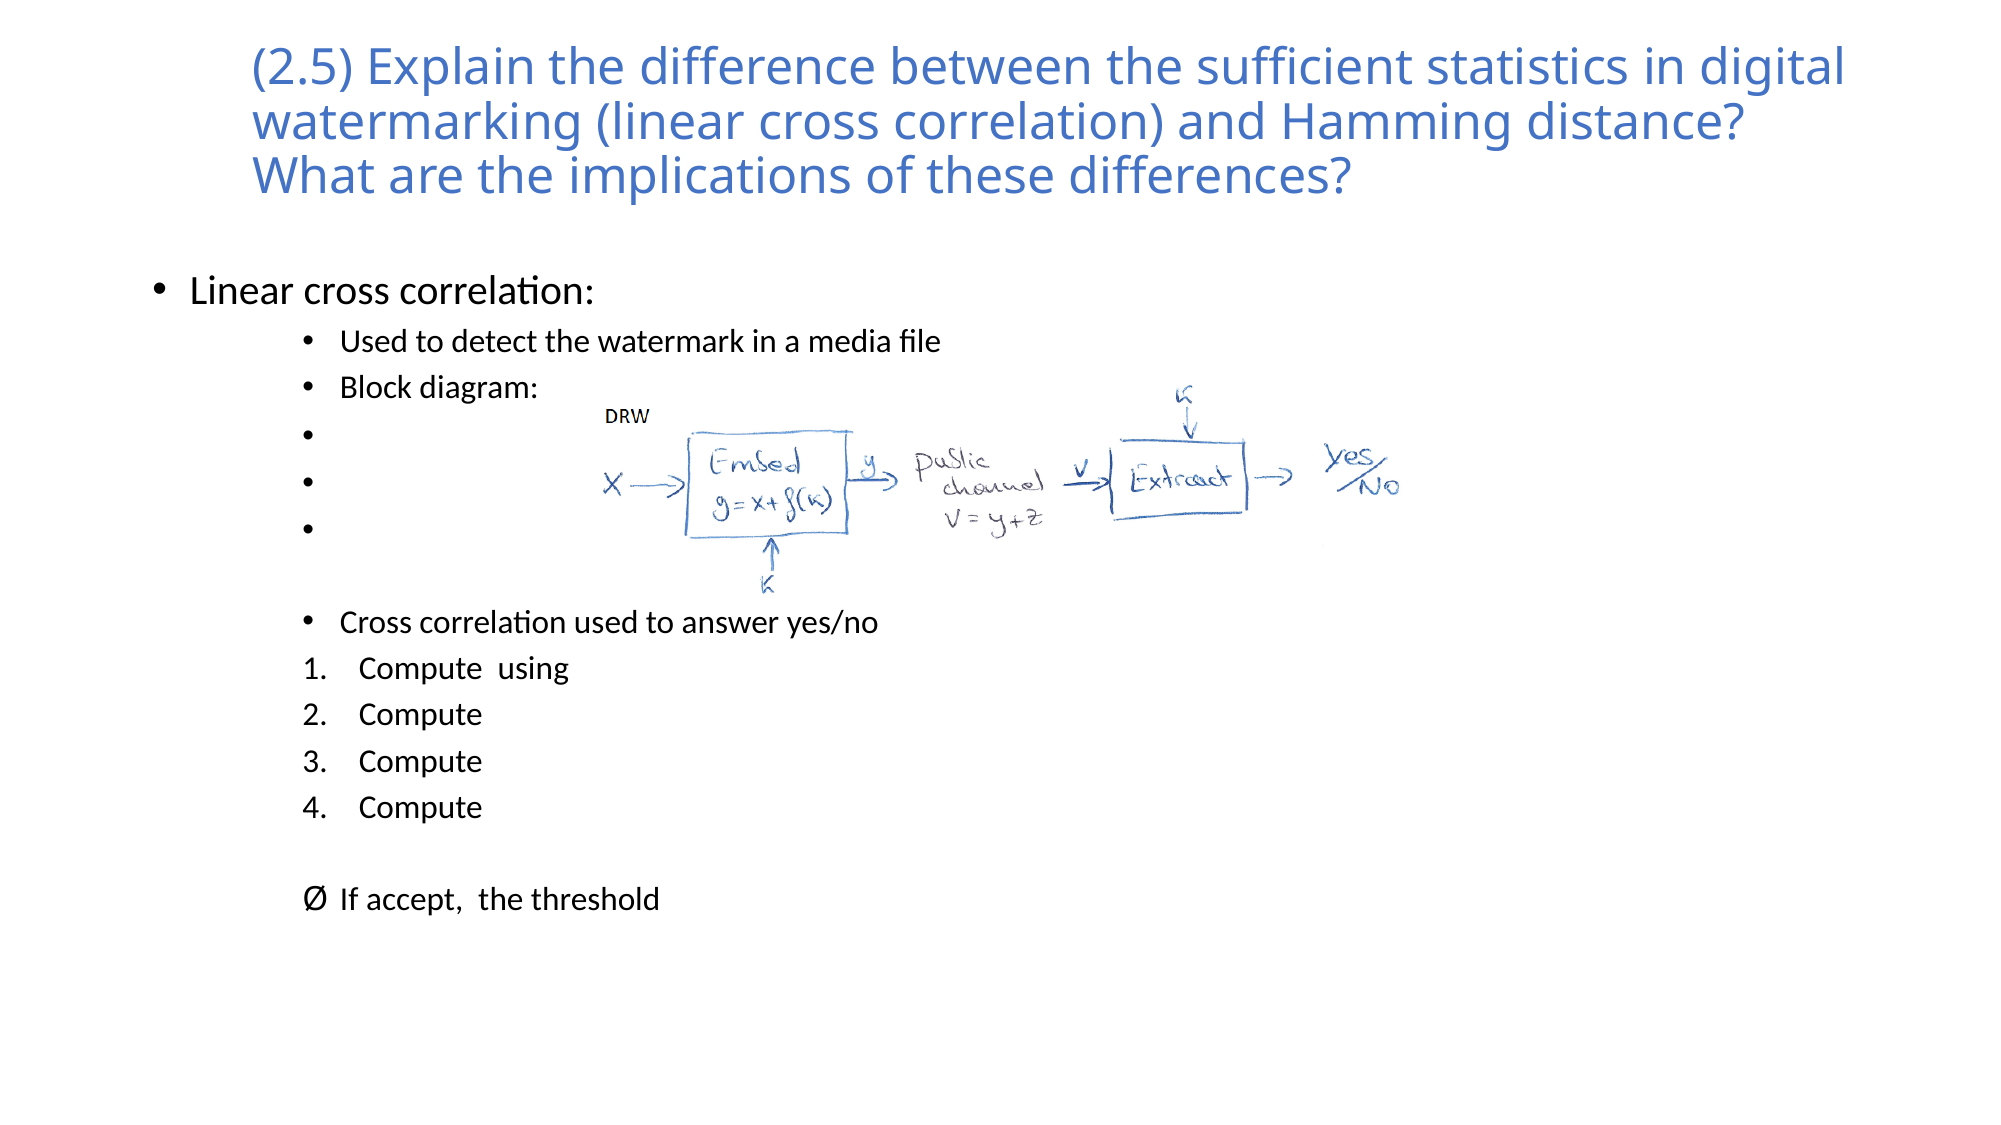

# (2.5) Explain the difference between the sufficient statistics in digital watermarking (linear cross correlation) and Hamming distance? What are the implications of these differences?
Linear cross correlation:
Used to detect the watermark in a media file
Block diagram:
Cross correlation used to answer yes/no
Compute using
Compute
Compute
Compute
If accept, the threshold